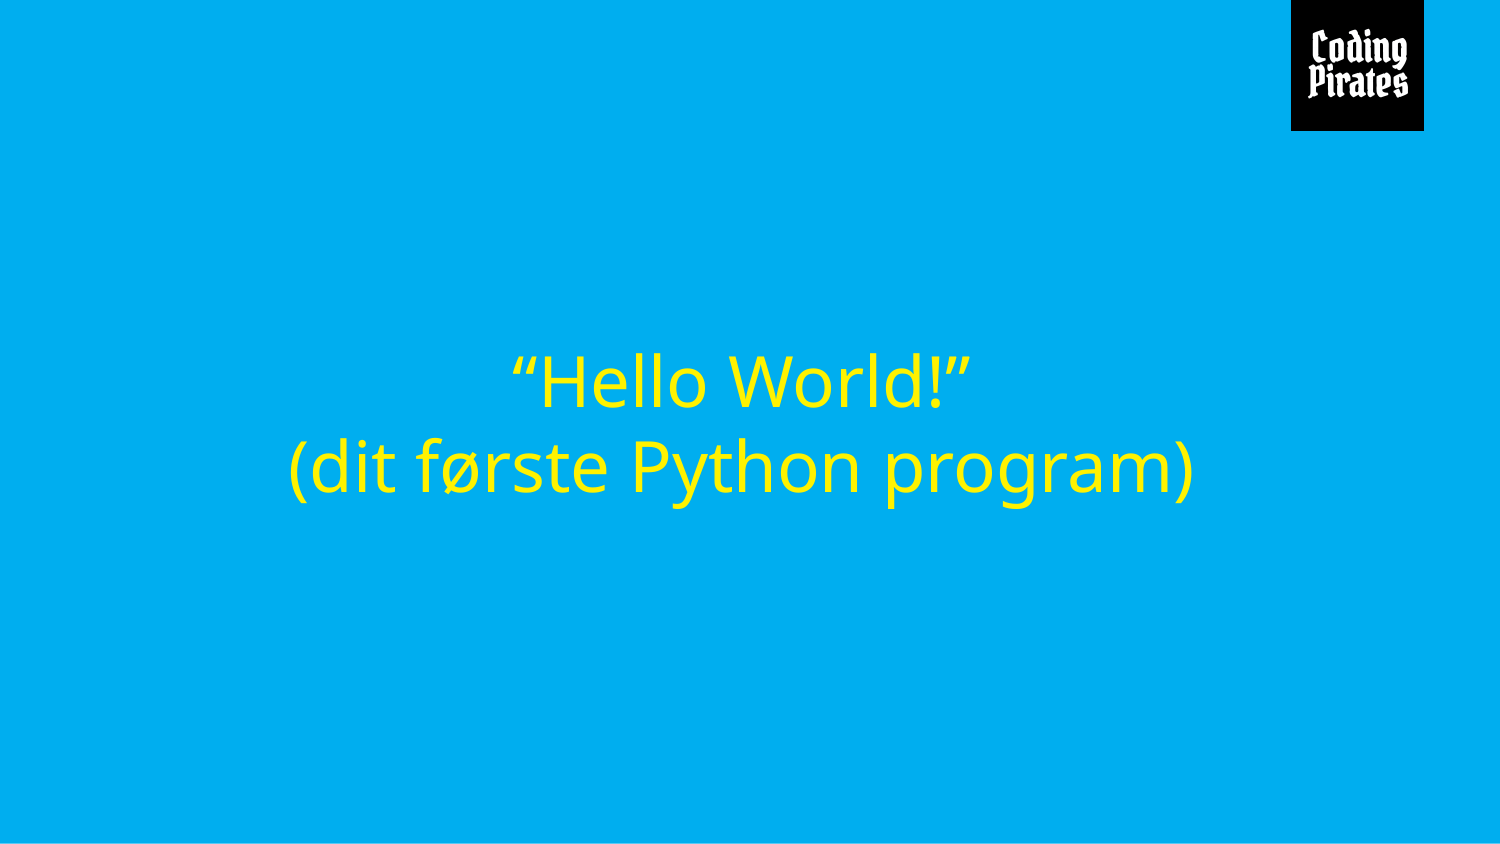

# “Hello World!” (dit første Python program)